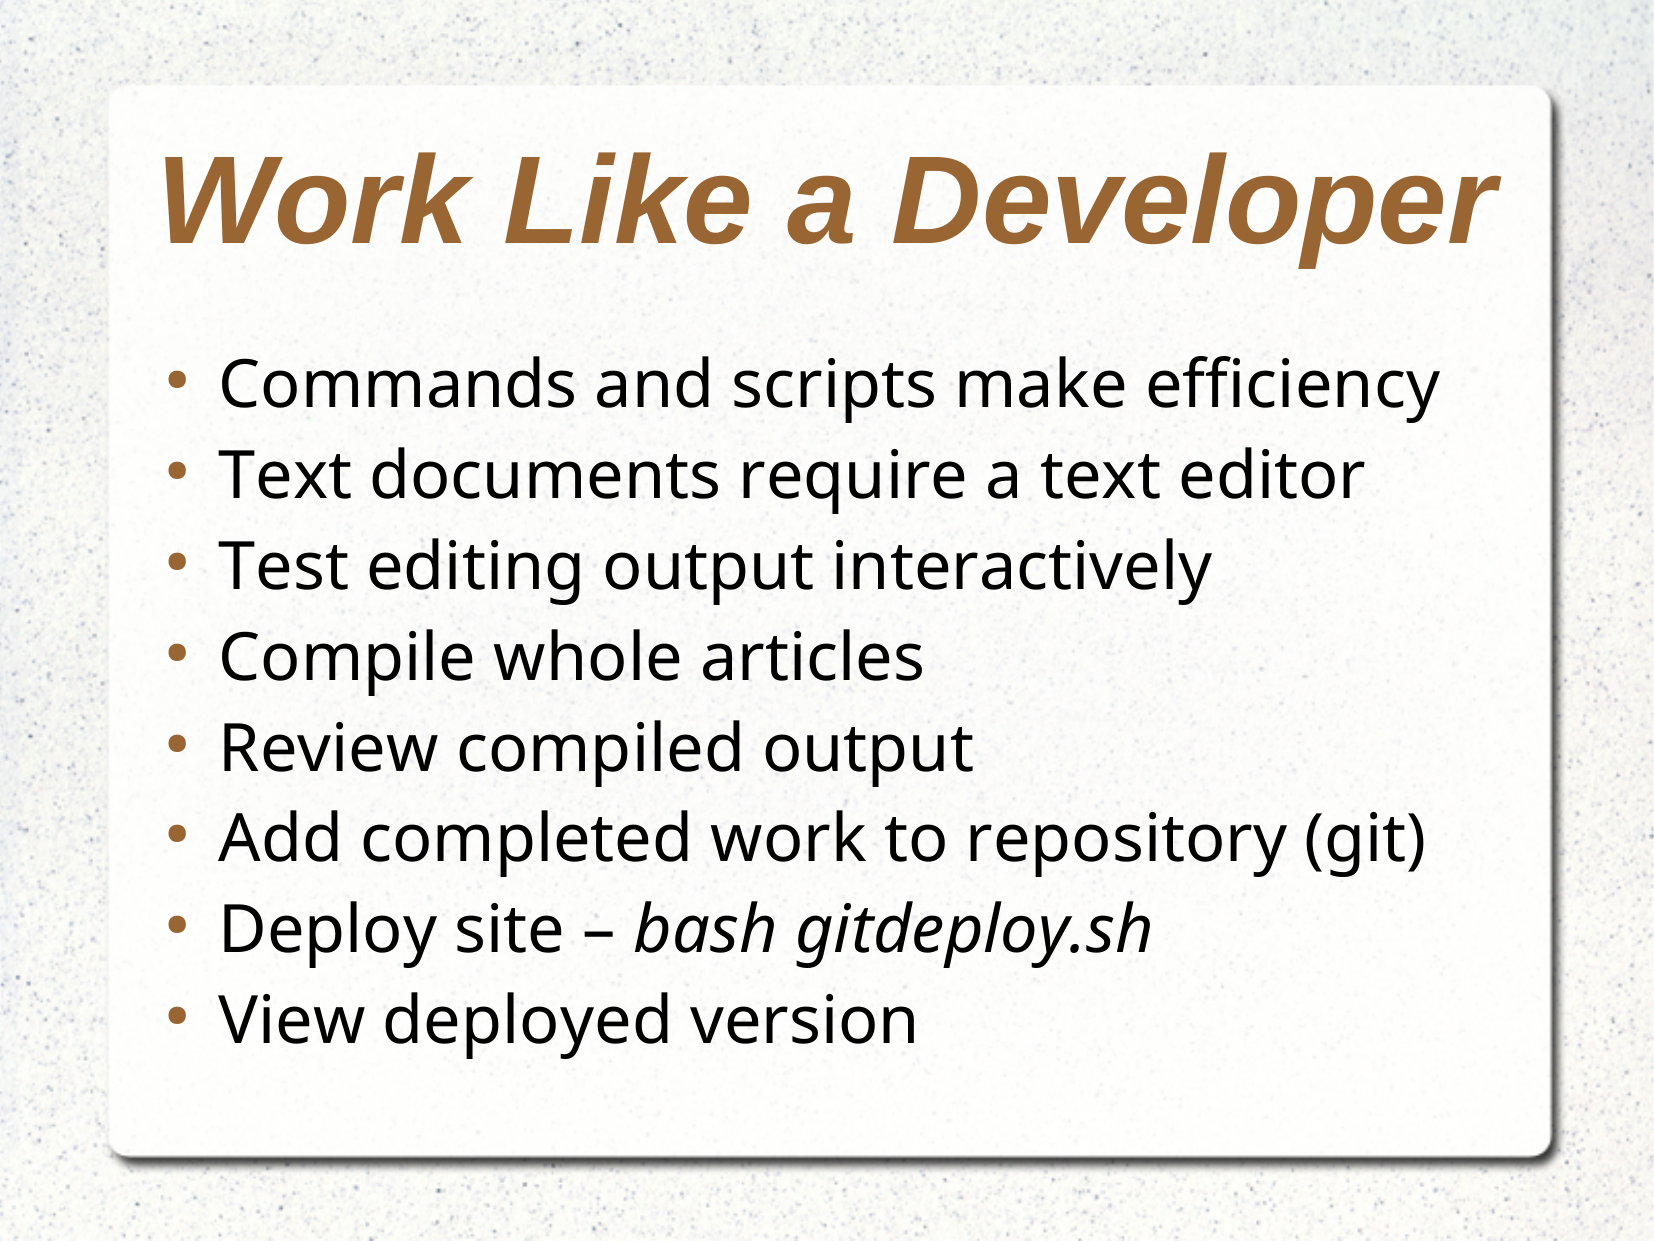

# Work Like a Developer
Commands and scripts make efficiency
Text documents require a text editor
Test editing output interactively
Compile whole articles
Review compiled output
Add completed work to repository (git)
Deploy site – bash gitdeploy.sh
View deployed version